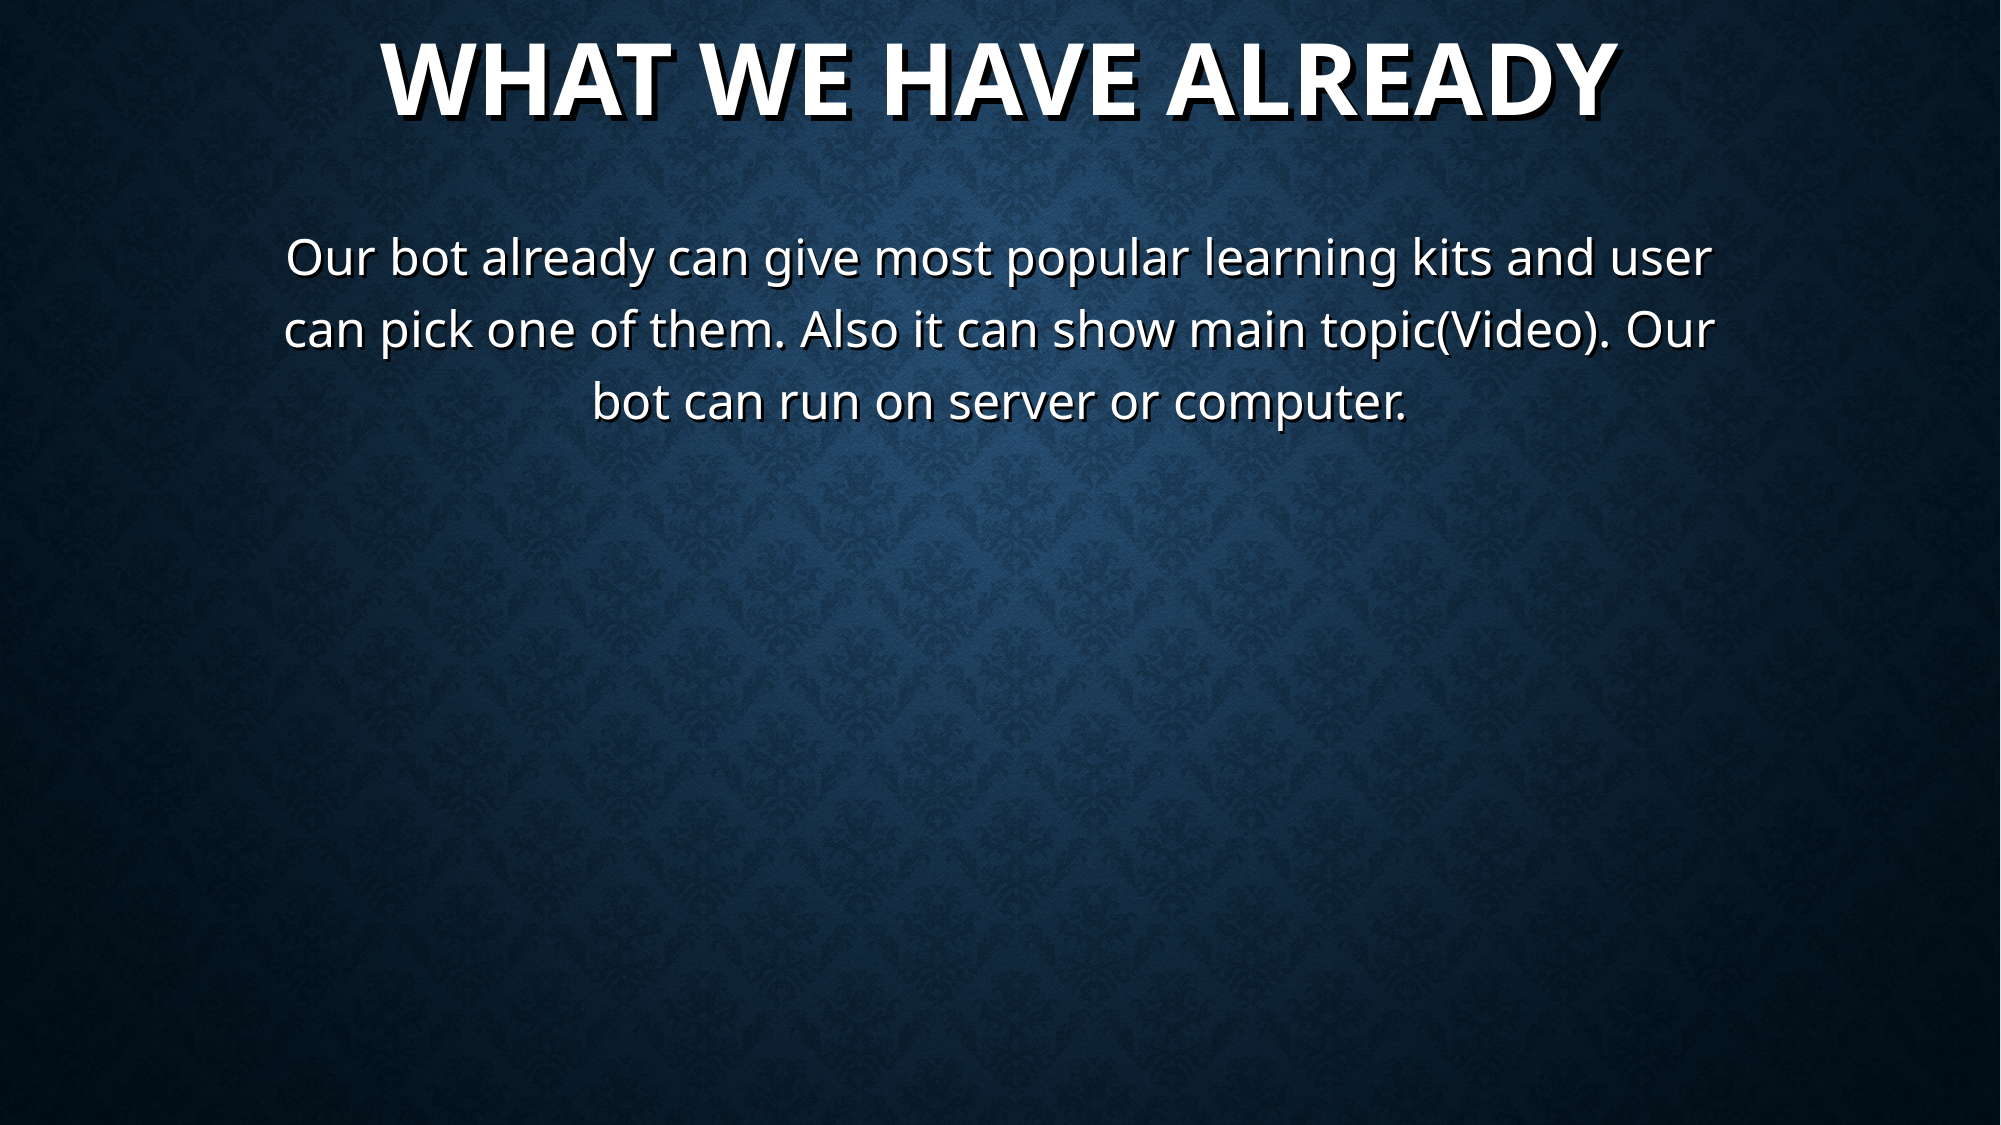

# What we have already
Our bot already can give most popular learning kits and user can pick one of them. Also it can show main topic(Video). Our bot can run on server or computer.